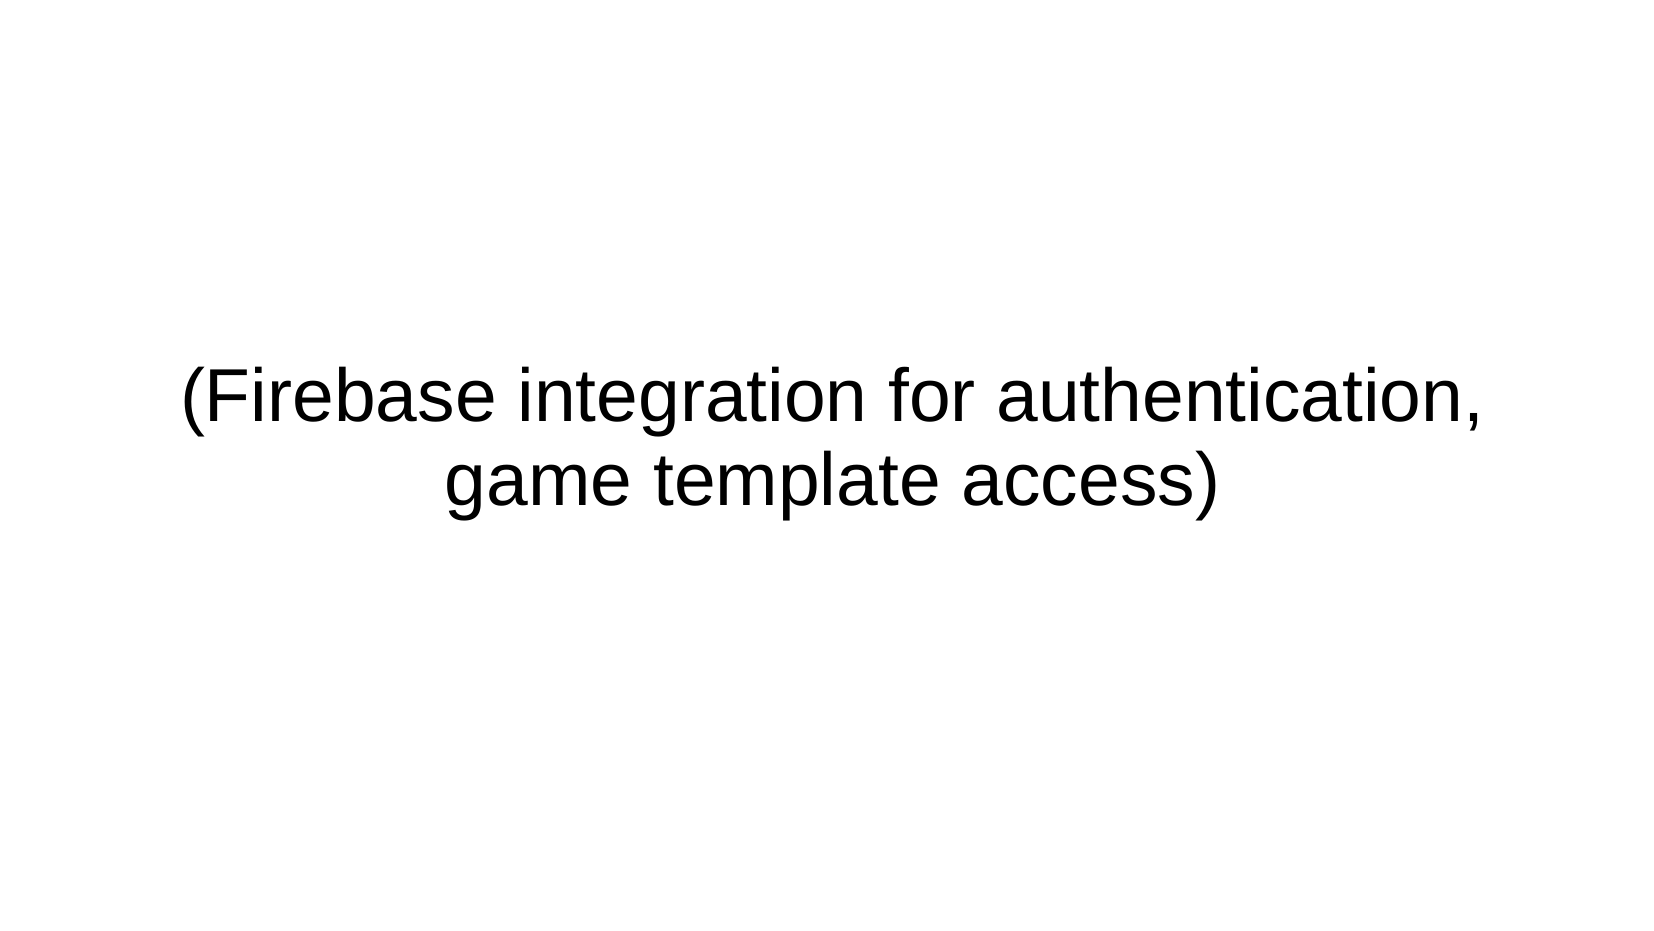

# (Firebase integration for authentication, game template access)